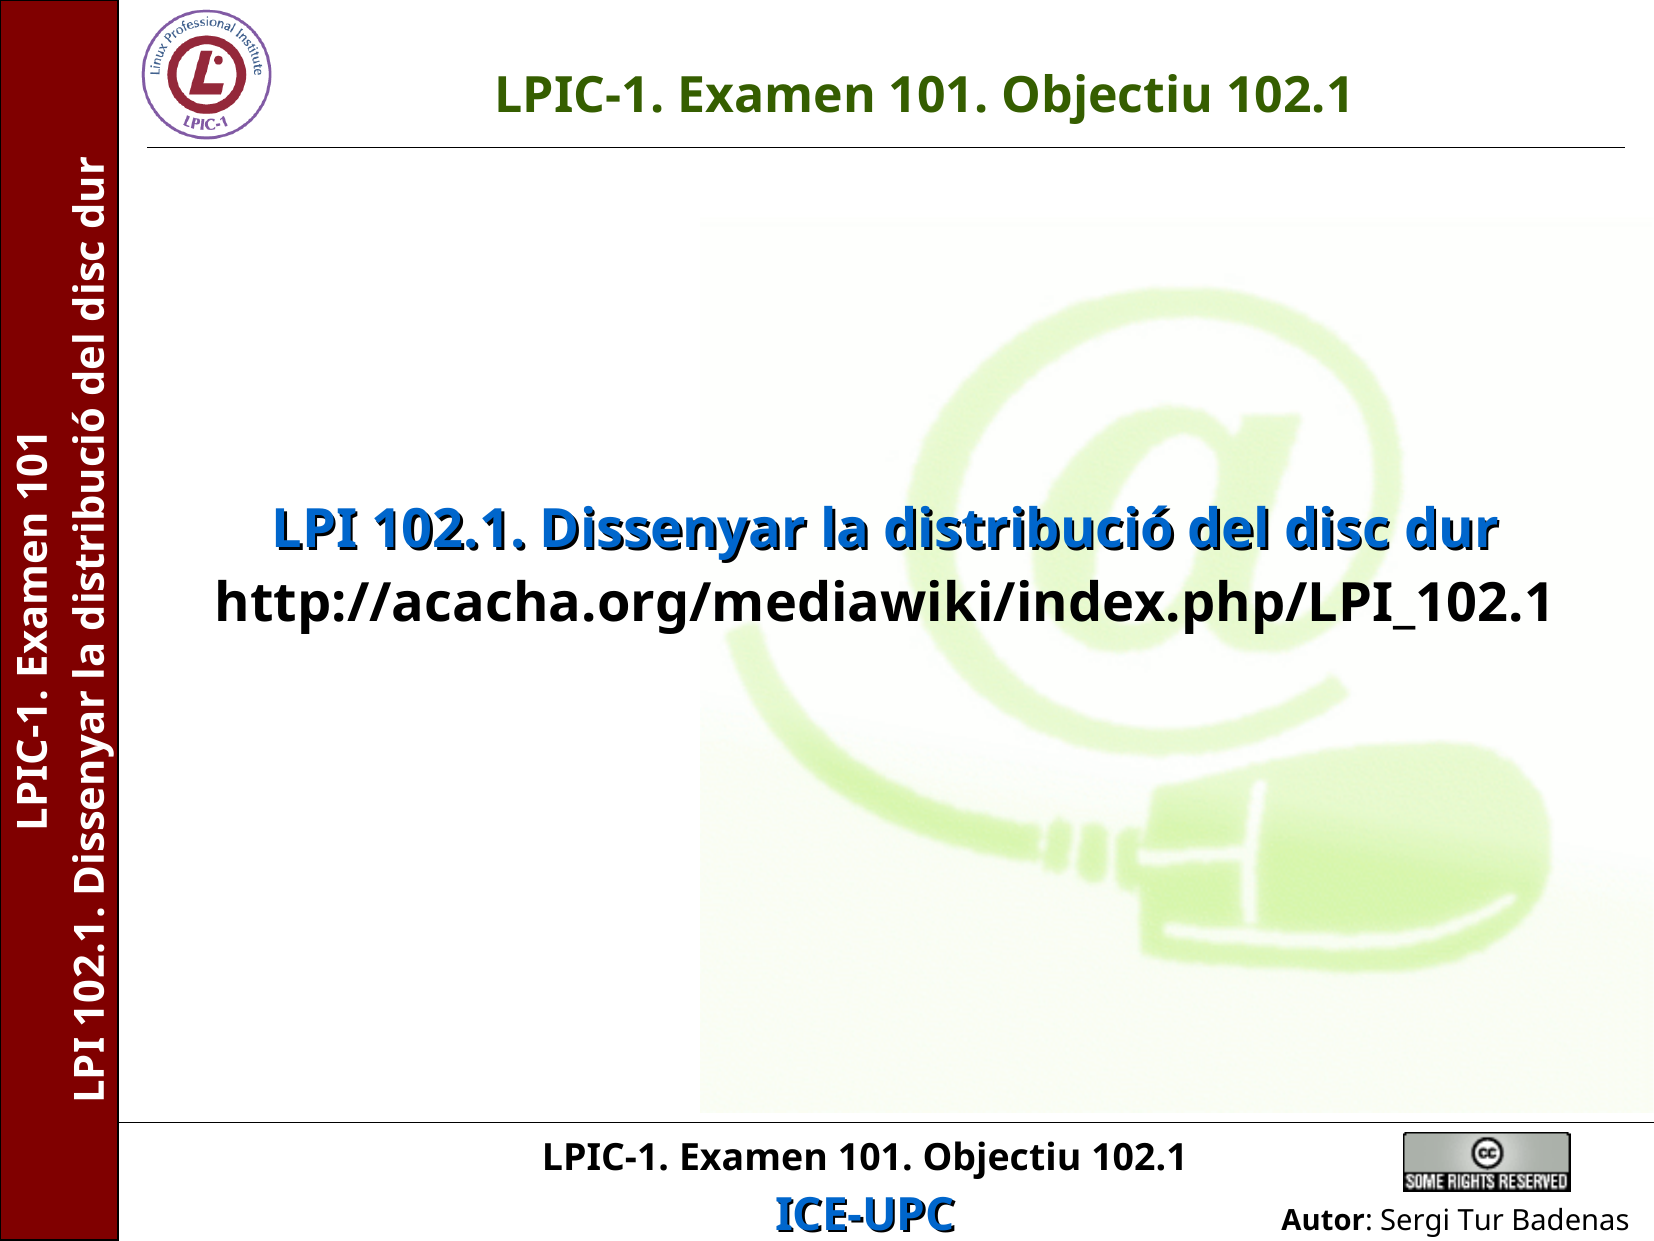

LPIC-1. Examen 101. Objectiu 102.1
# LPI 102.1. Dissenyar la distribució del disc dur
http://acacha.org/mediawiki/index.php/LPI_102.1